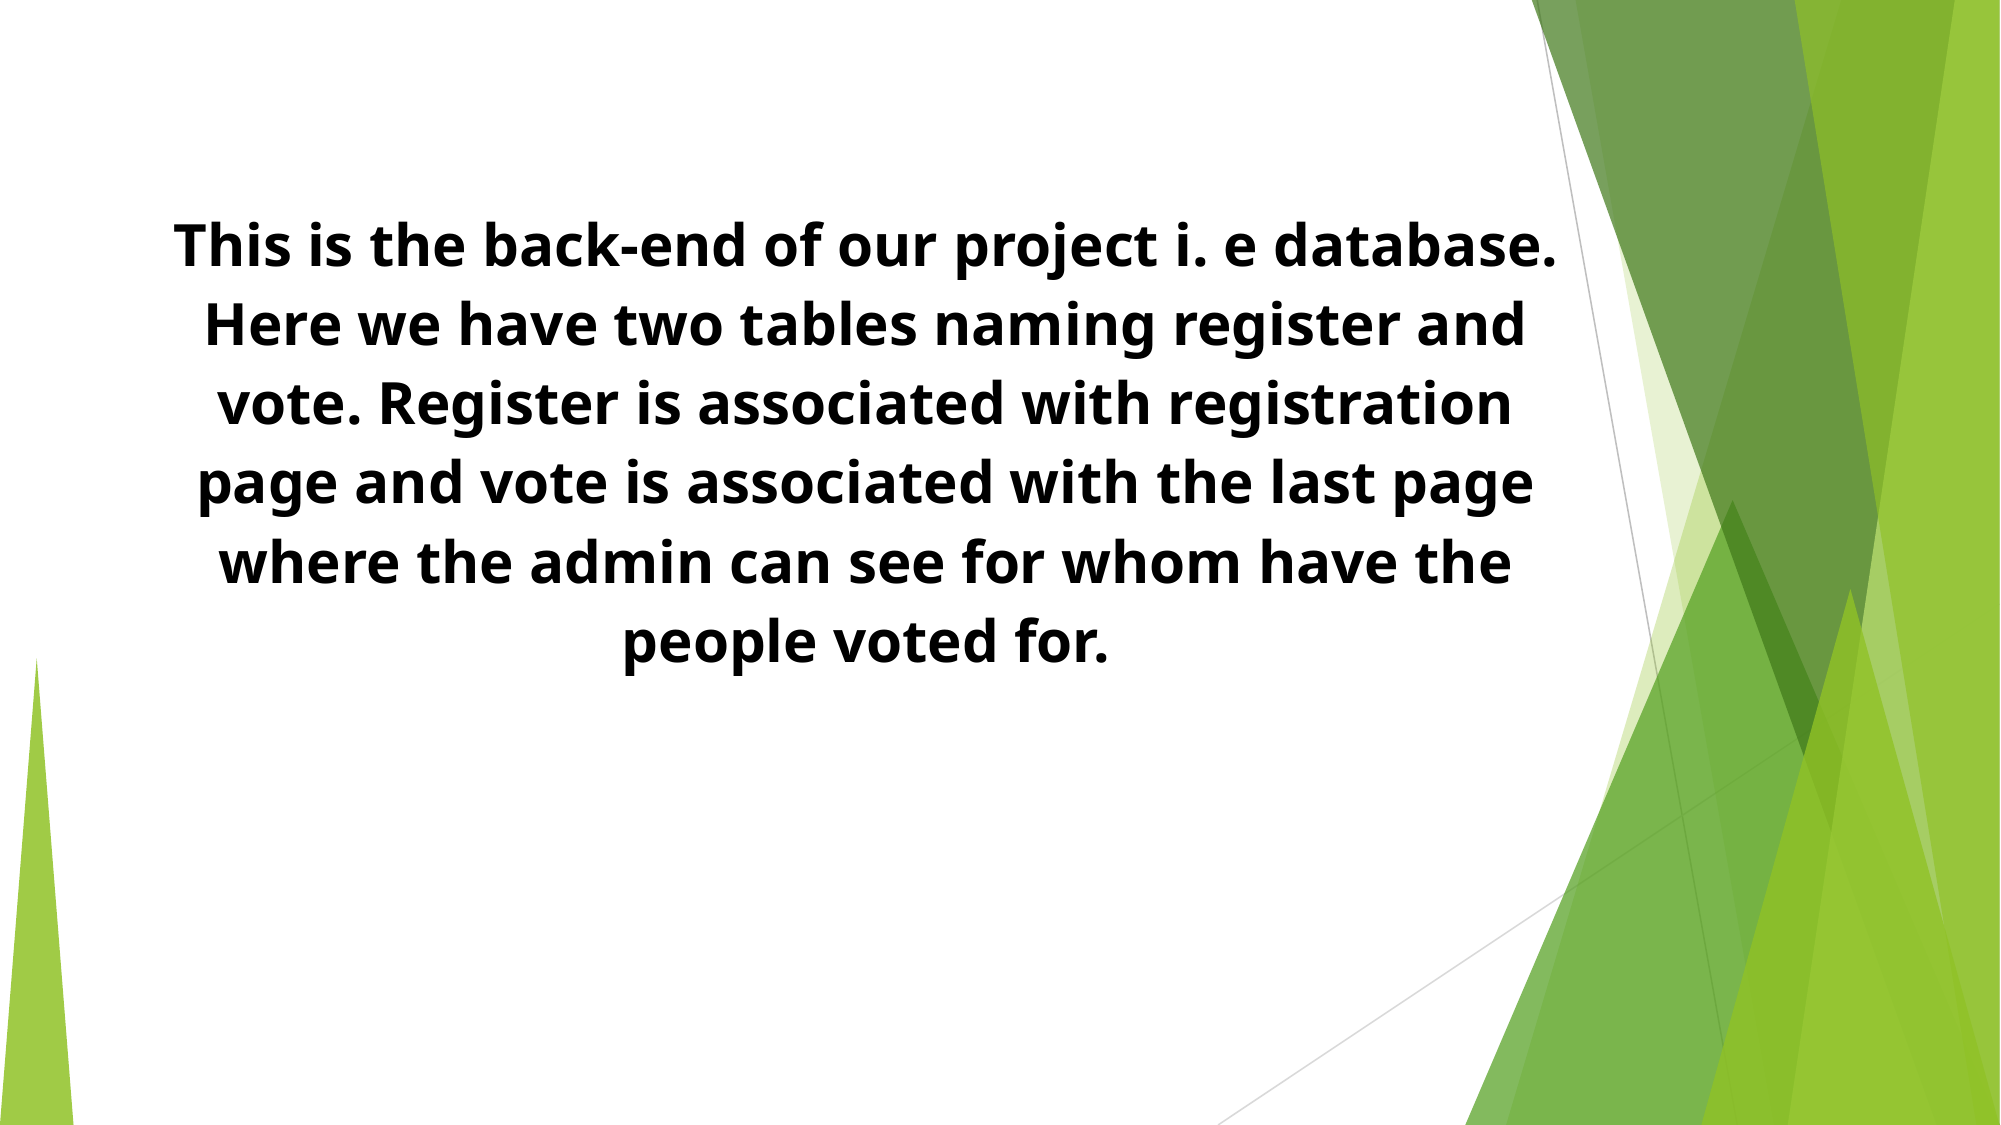

# This is the back-end of our project i. e database. Here we have two tables naming register and vote. Register is associated with registration page and vote is associated with the last page where the admin can see for whom have the people voted for.